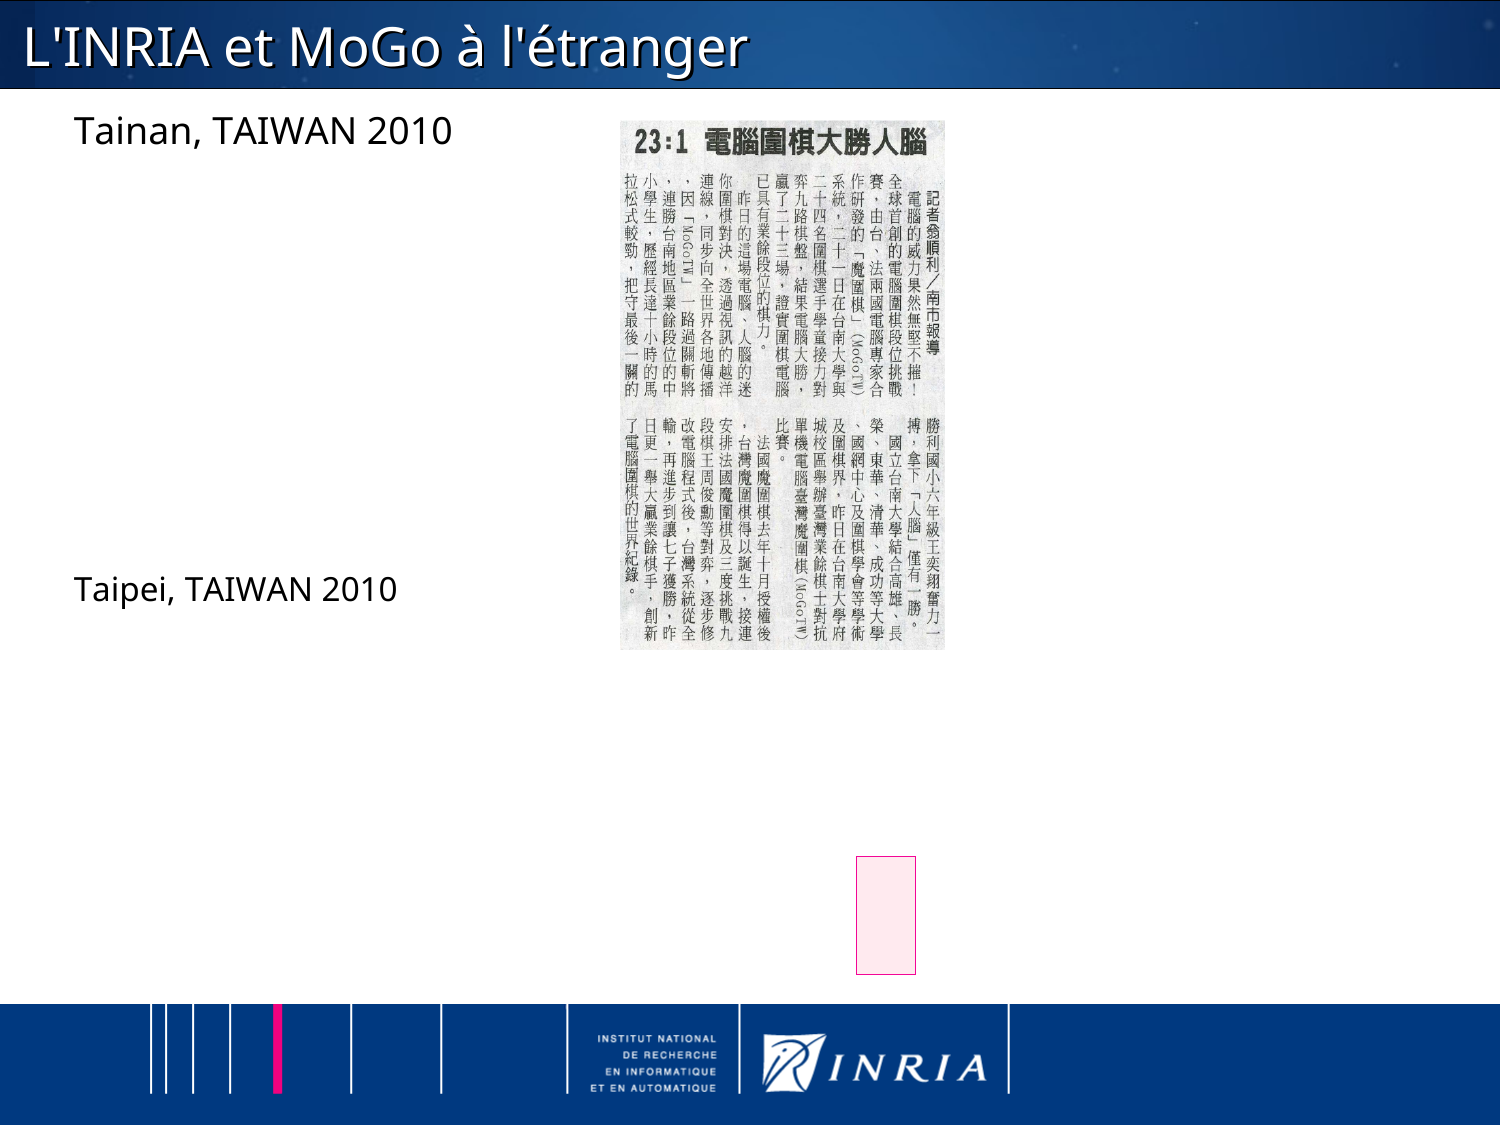

L'INRIA et MoGo à l'étranger
Tainan, TAIWAN 2010
Taipei, TAIWAN 2010